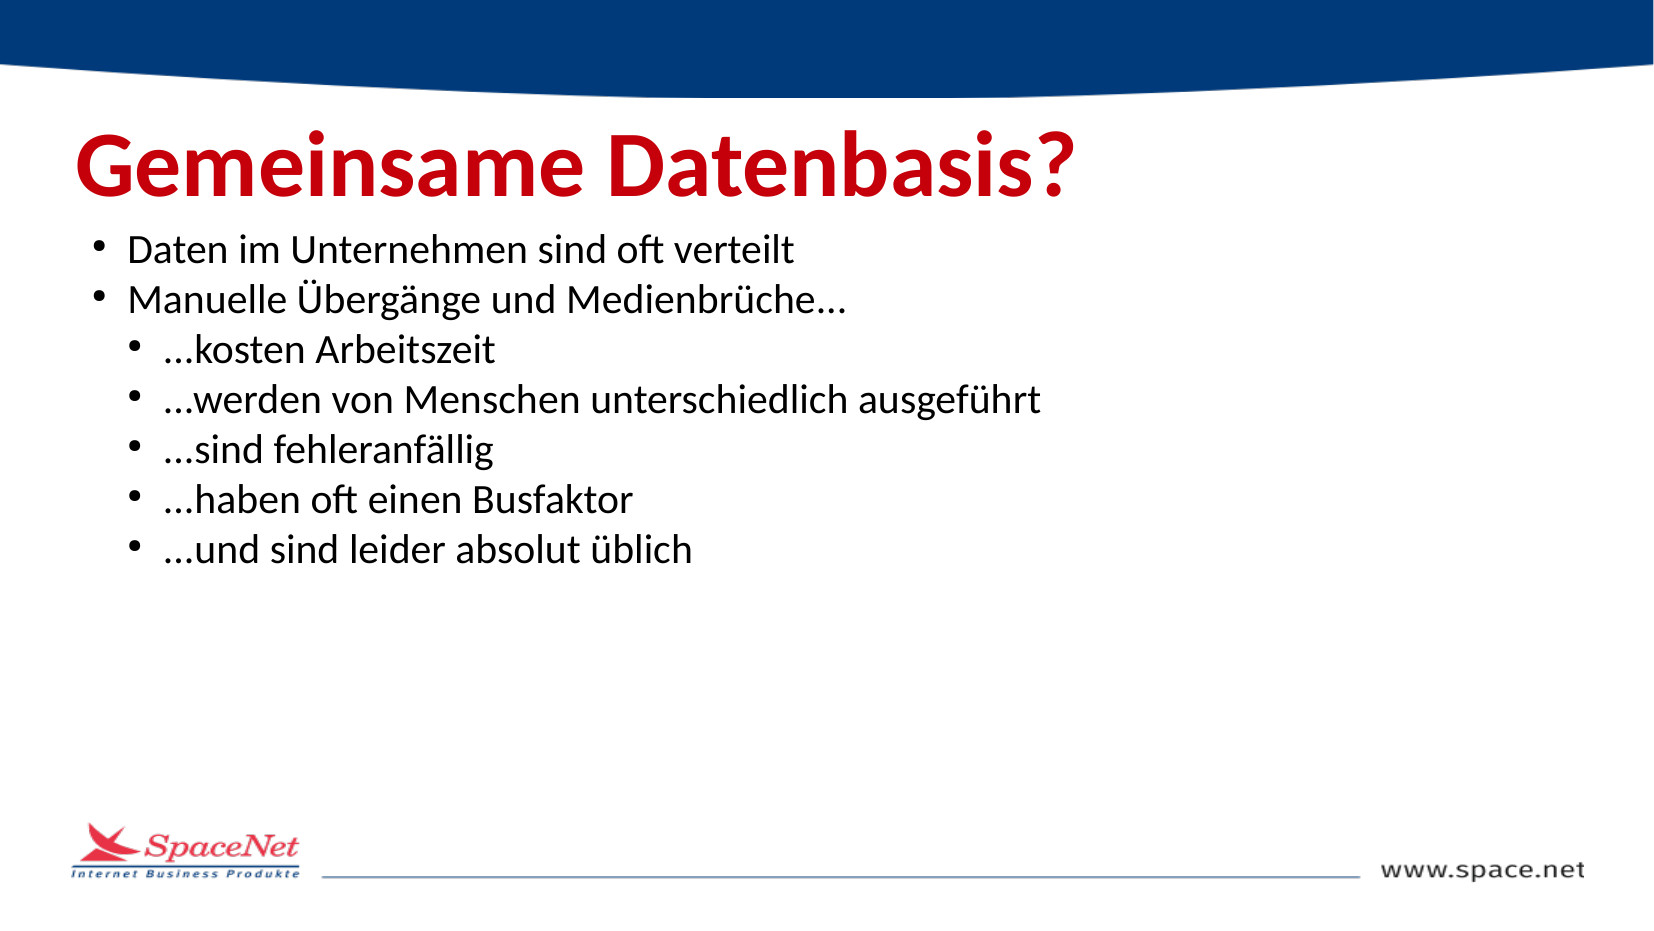

Gemeinsame Datenbasis?
Daten im Unternehmen sind oft verteilt
Manuelle Übergänge und Medienbrüche...
...kosten Arbeitszeit
...werden von Menschen unterschiedlich ausgeführt
...sind fehleranfällig
...haben oft einen Busfaktor
...und sind leider absolut üblich